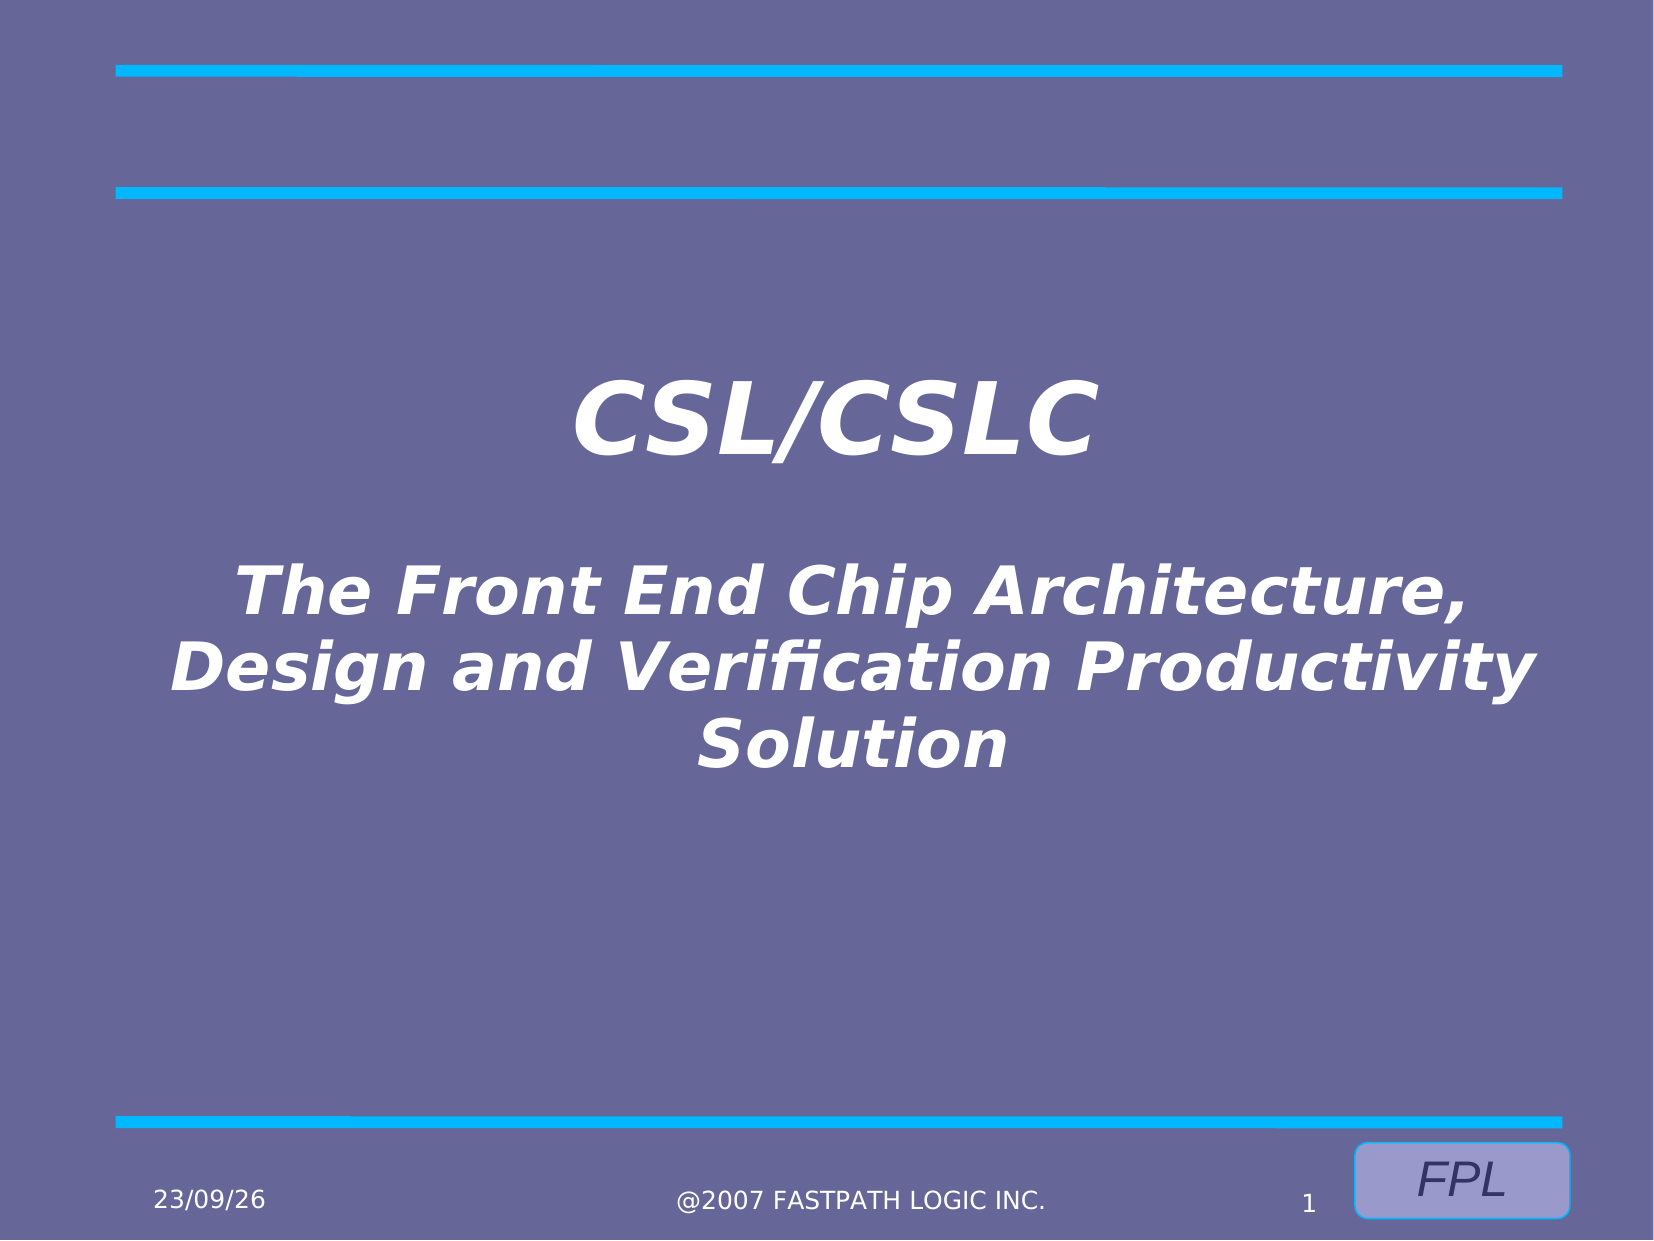

# CSL/CSLC The Front End Chip Architecture, Design and Verification Productivity Solution
1